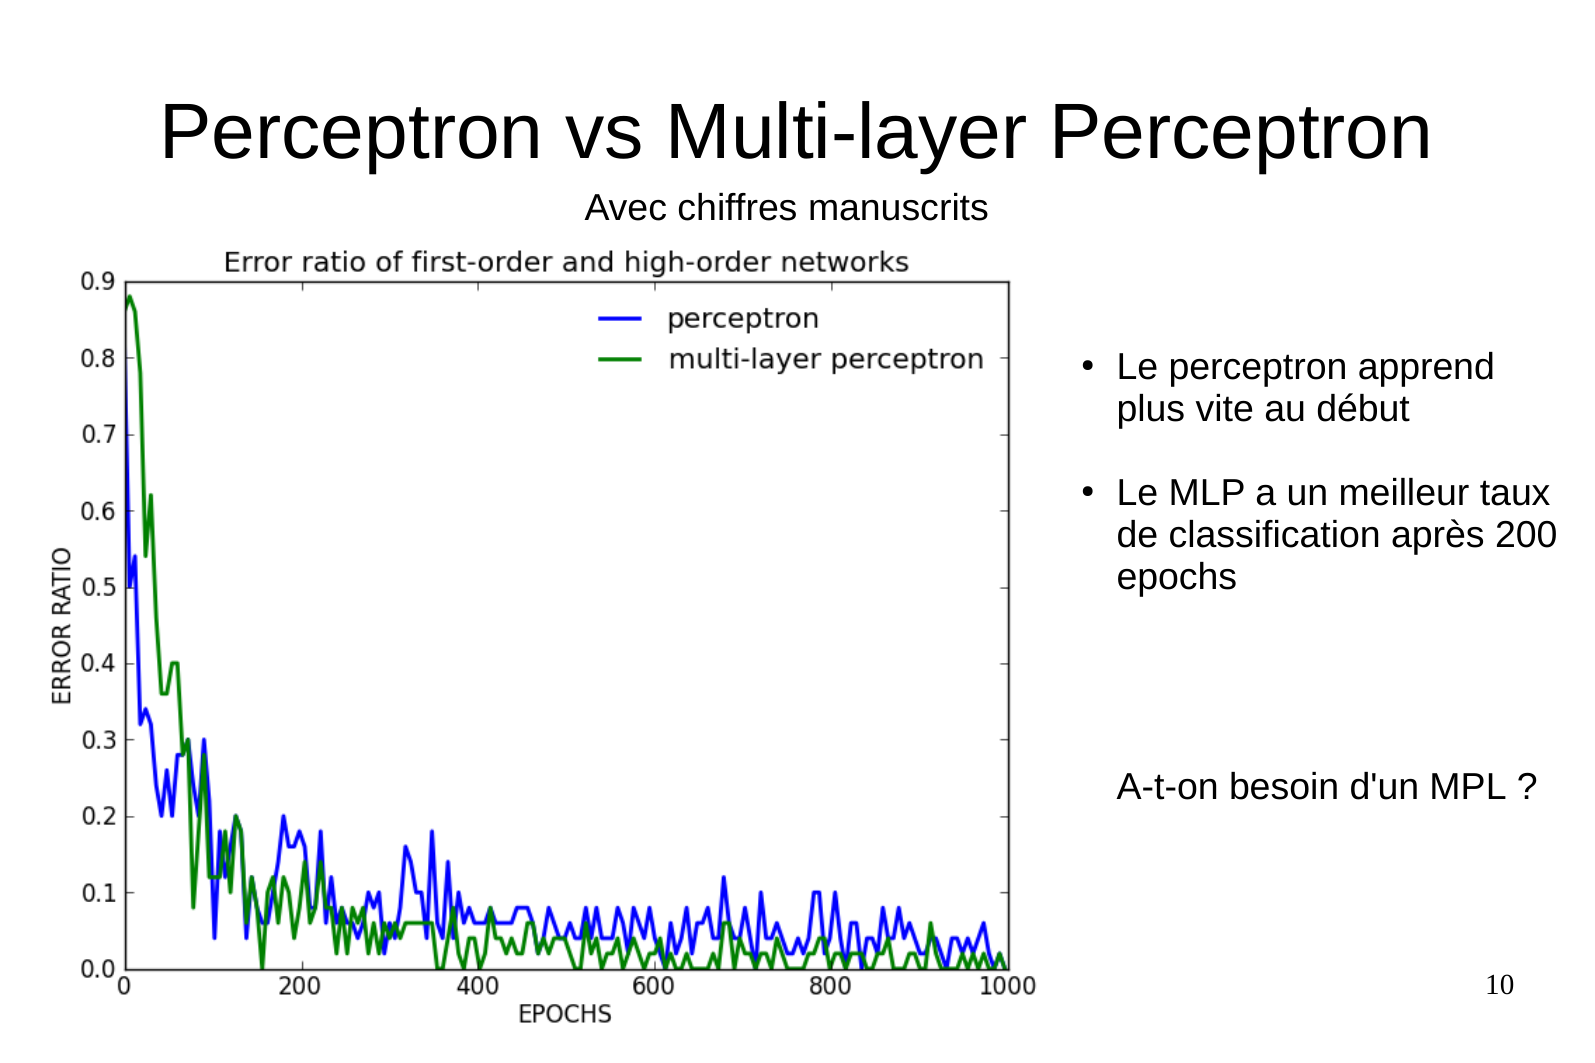

# Perceptron vs Multi-layer Perceptron
Avec chiffres manuscrits
Le perceptron apprend
plus vite au début
Le MLP a un meilleur taux
de classification après 200
epochs
A-t-on besoin d'un MPL ?
10